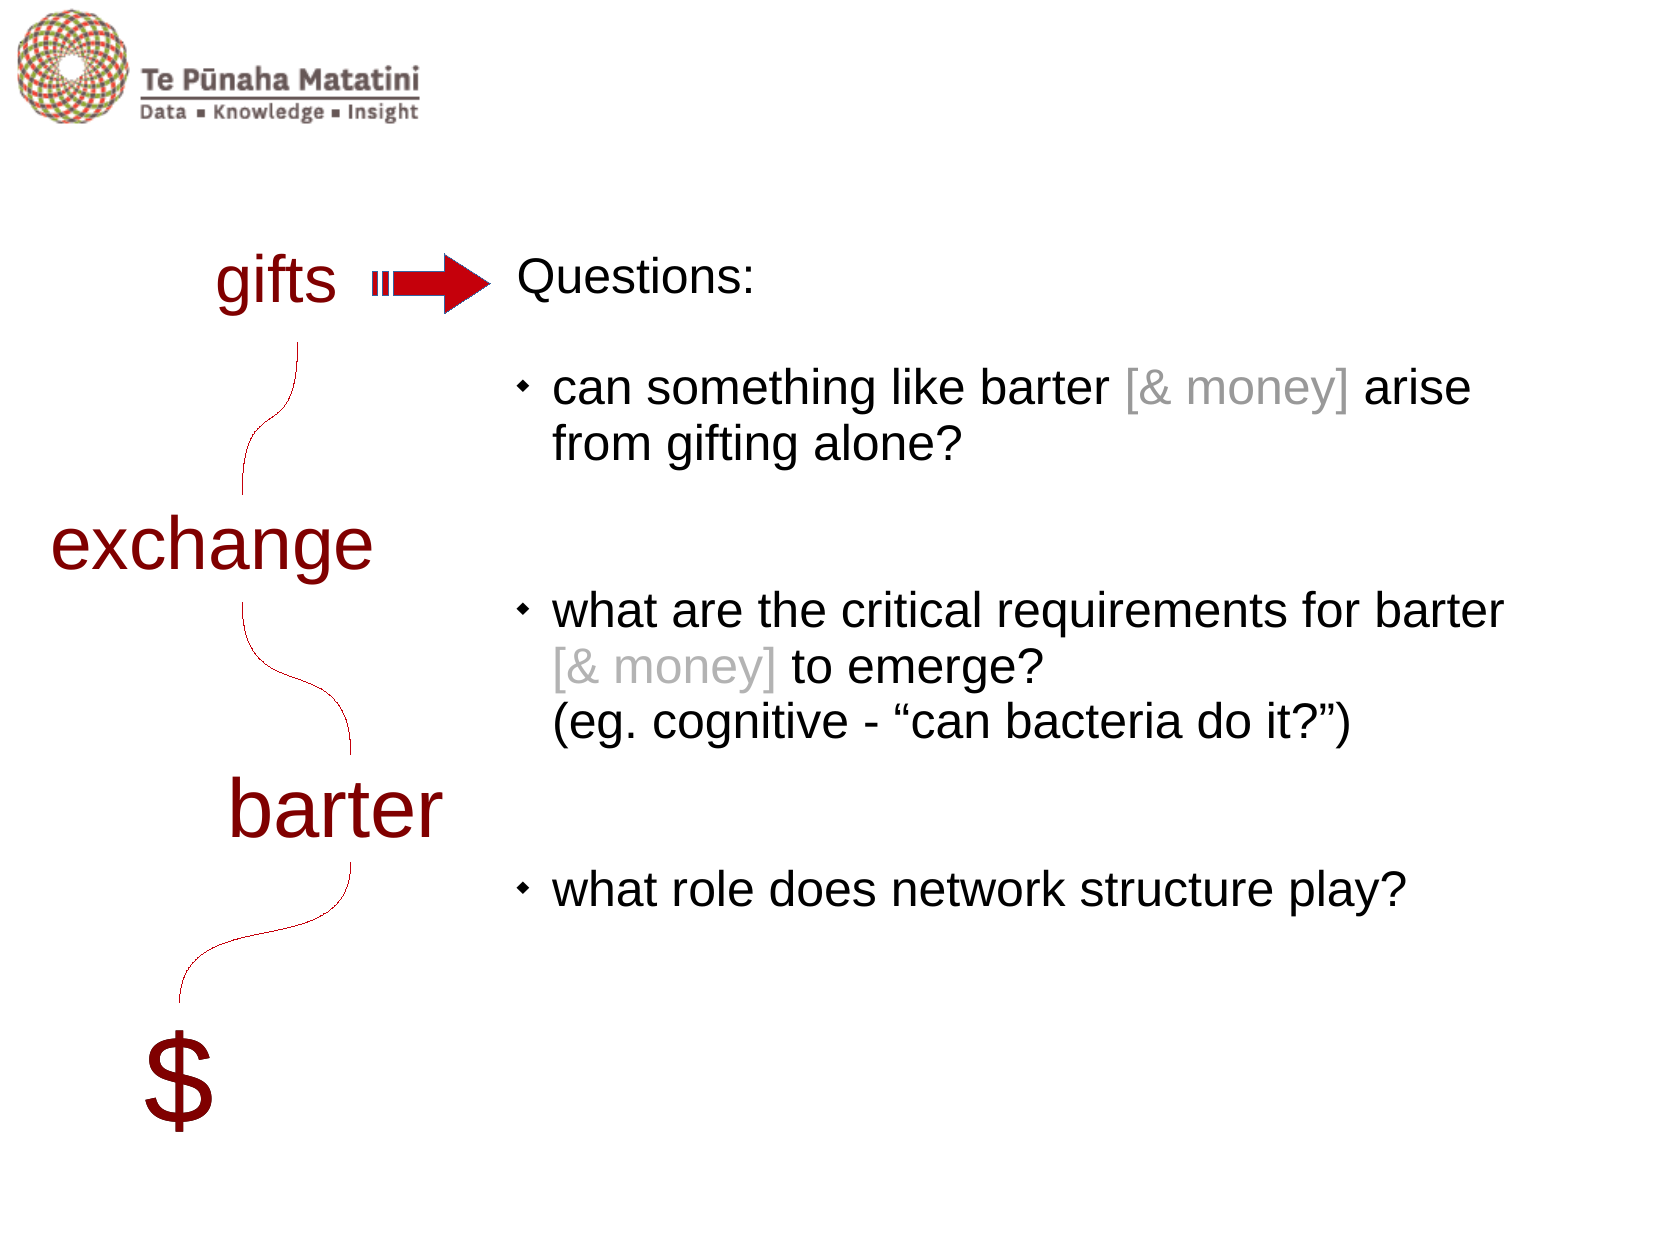

gifts
Questions:
can something like barter [& money] arise from gifting alone?
what are the critical requirements for barter [& money] to emerge?
(eg. cognitive - “can bacteria do it?”)
what role does network structure play?
exchange
barter
$
$